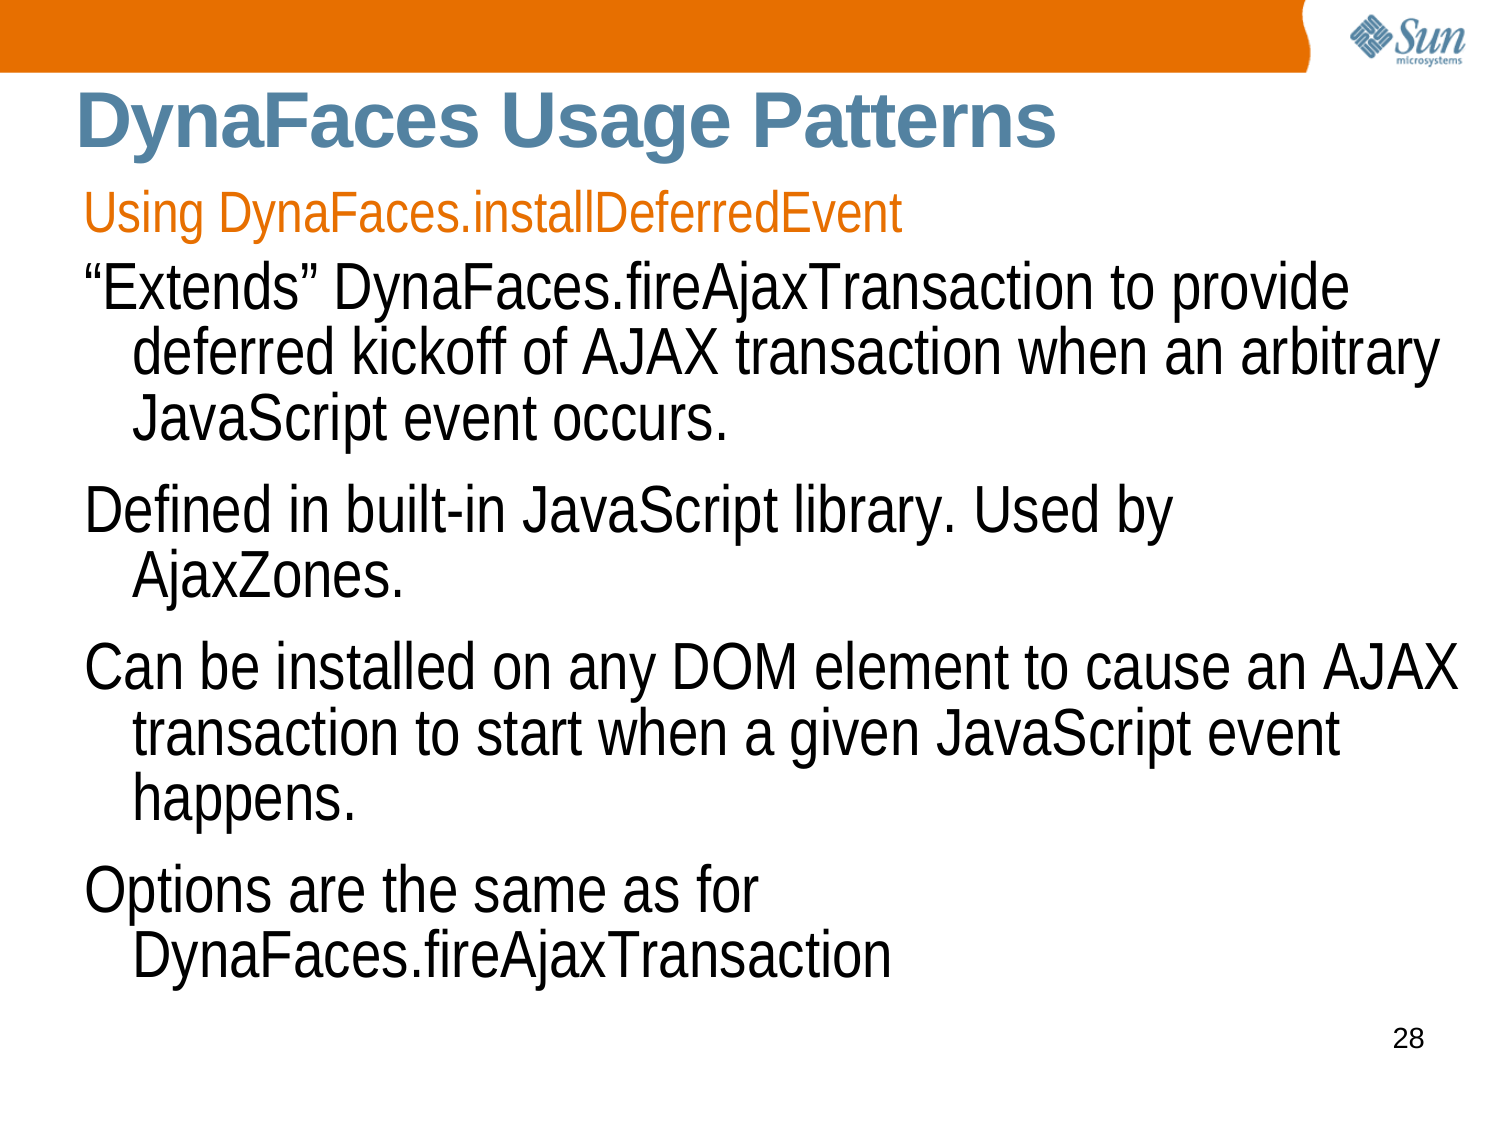

# DynaFaces Usage Patterns
Using DynaFaces.installDeferredEvent
“Extends” DynaFaces.fireAjaxTransaction to provide deferred kickoff of AJAX transaction when an arbitrary JavaScript event occurs.
Defined in built-in JavaScript library. Used by AjaxZones.
Can be installed on any DOM element to cause an AJAX transaction to start when a given JavaScript event happens.
Options are the same as for DynaFaces.fireAjaxTransaction
28